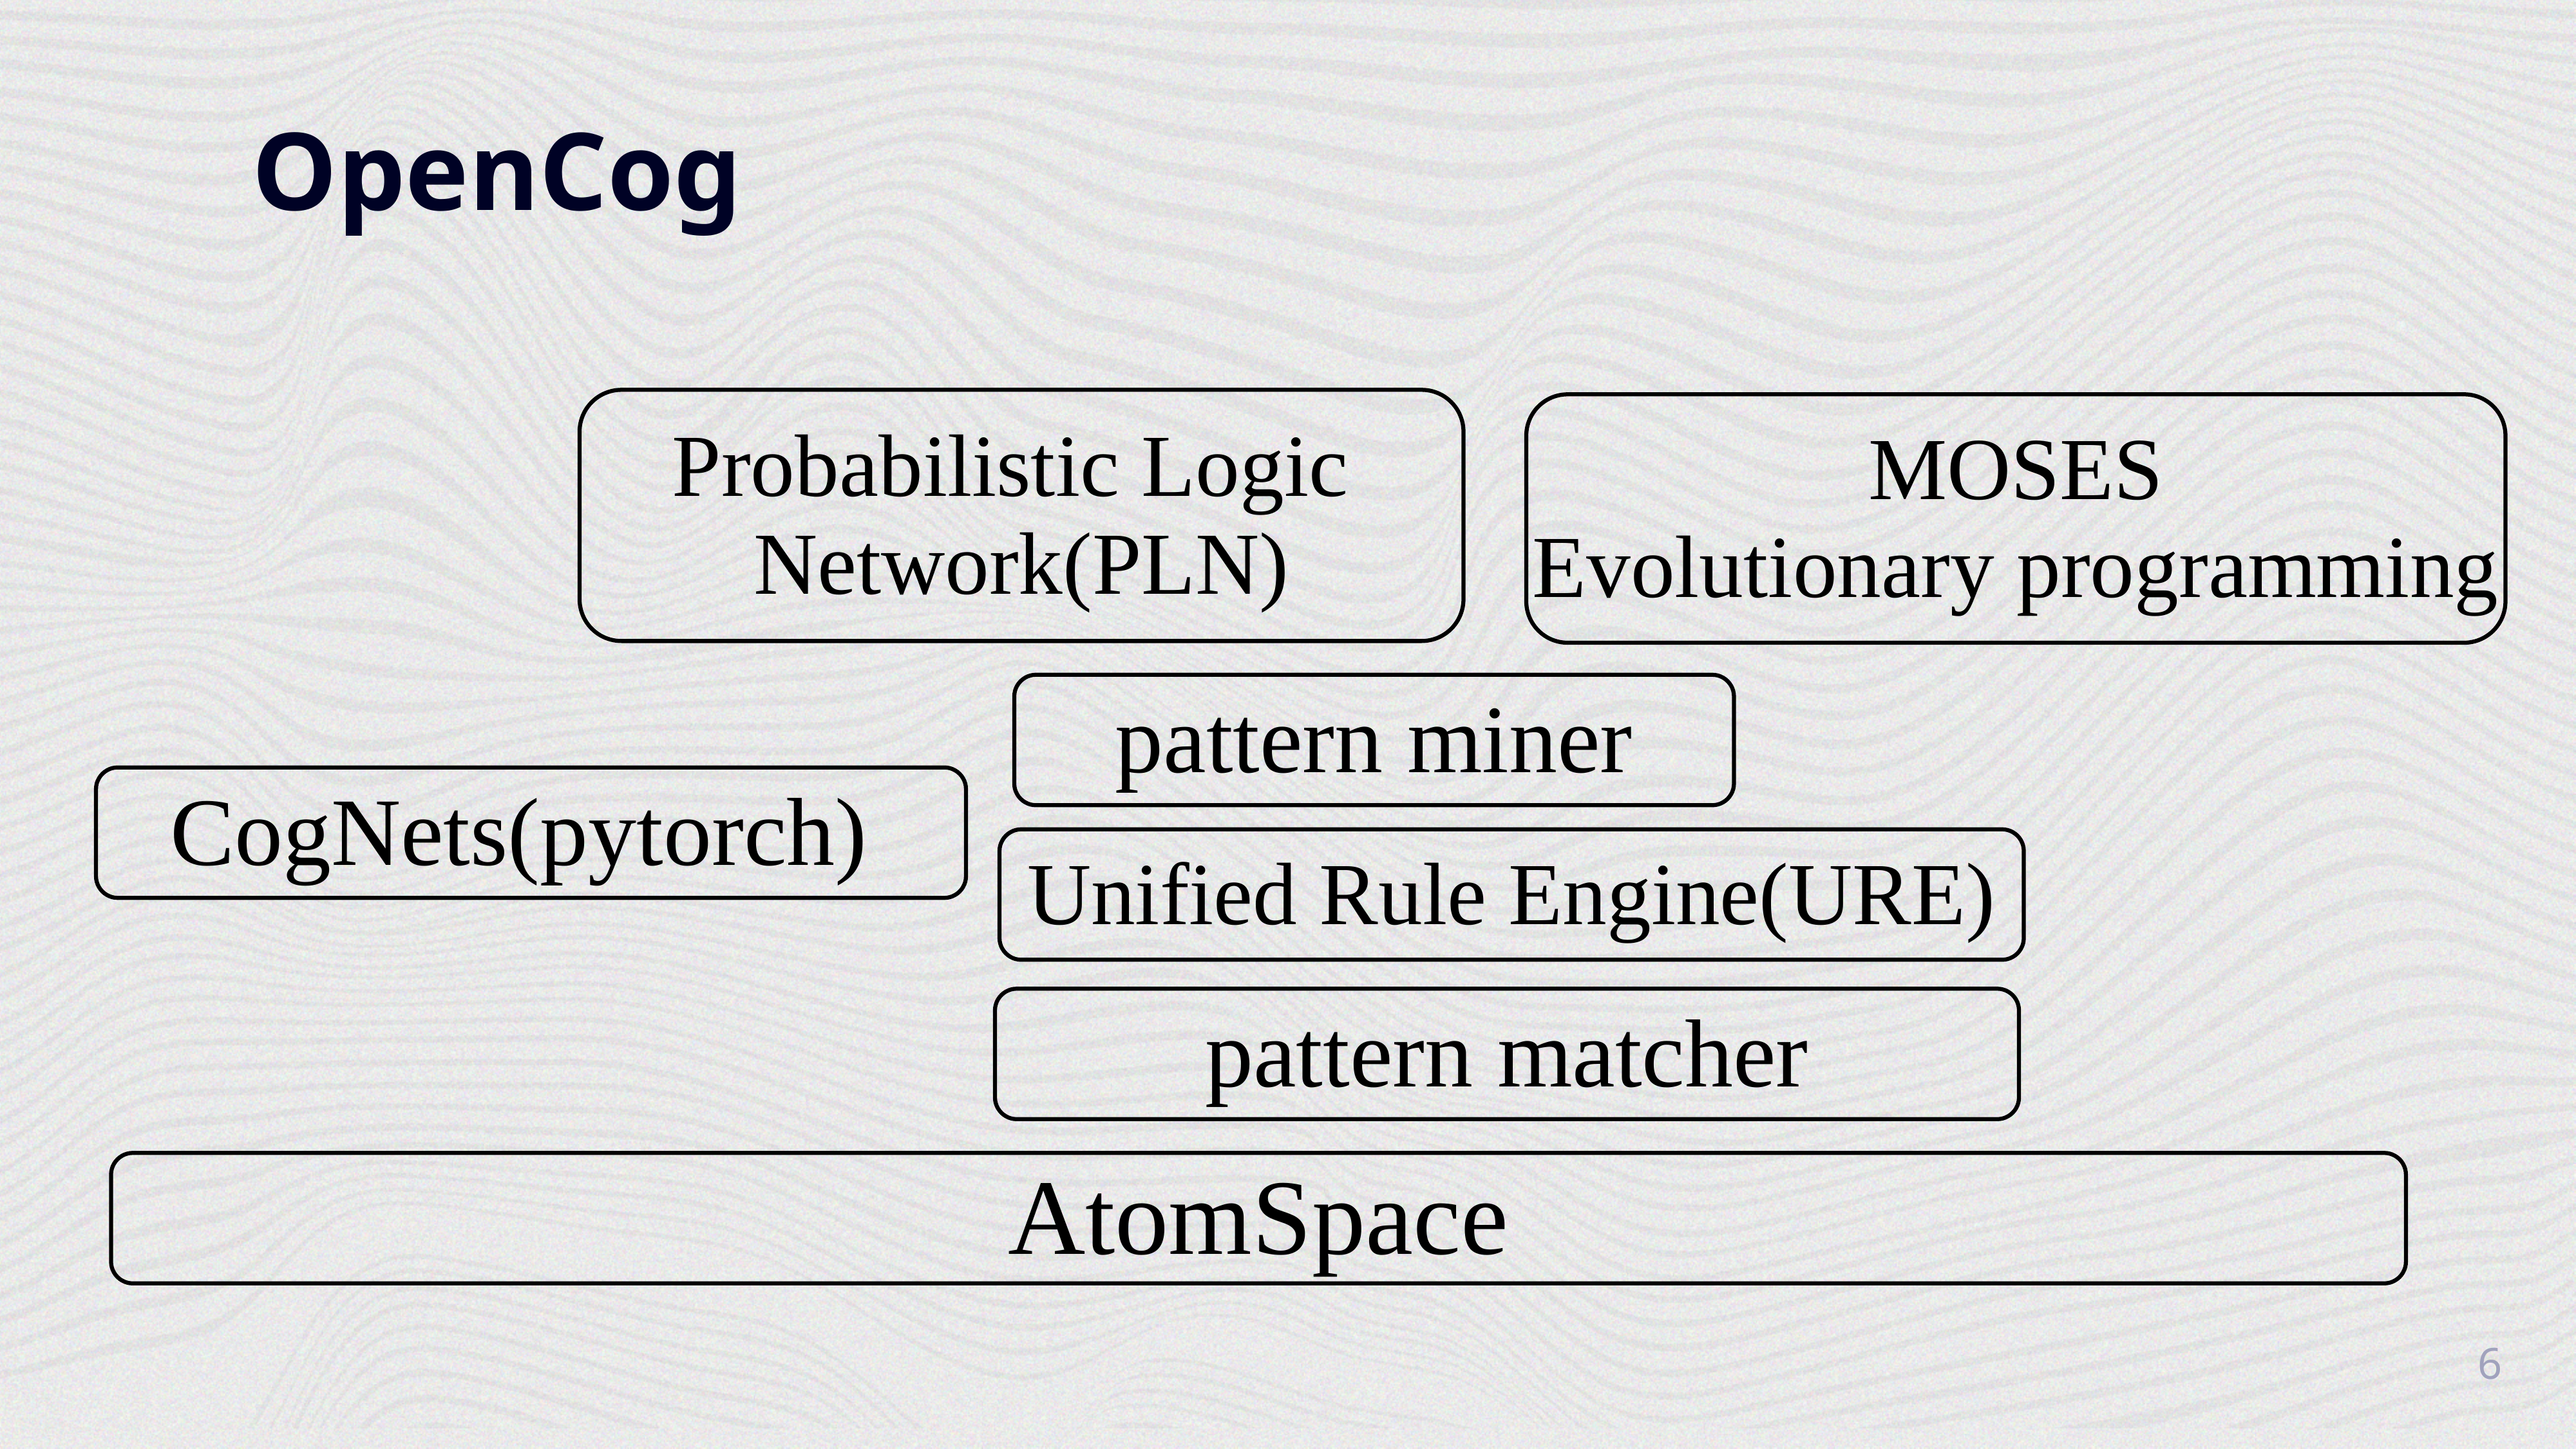

OpenCog
Probabilistic Logic
Network(PLN)
MOSES
Evolutionary programming
pattern miner
CogNets(pytorch)
Unified Rule Engine(URE)
pattern matcher
AtomSpace
6